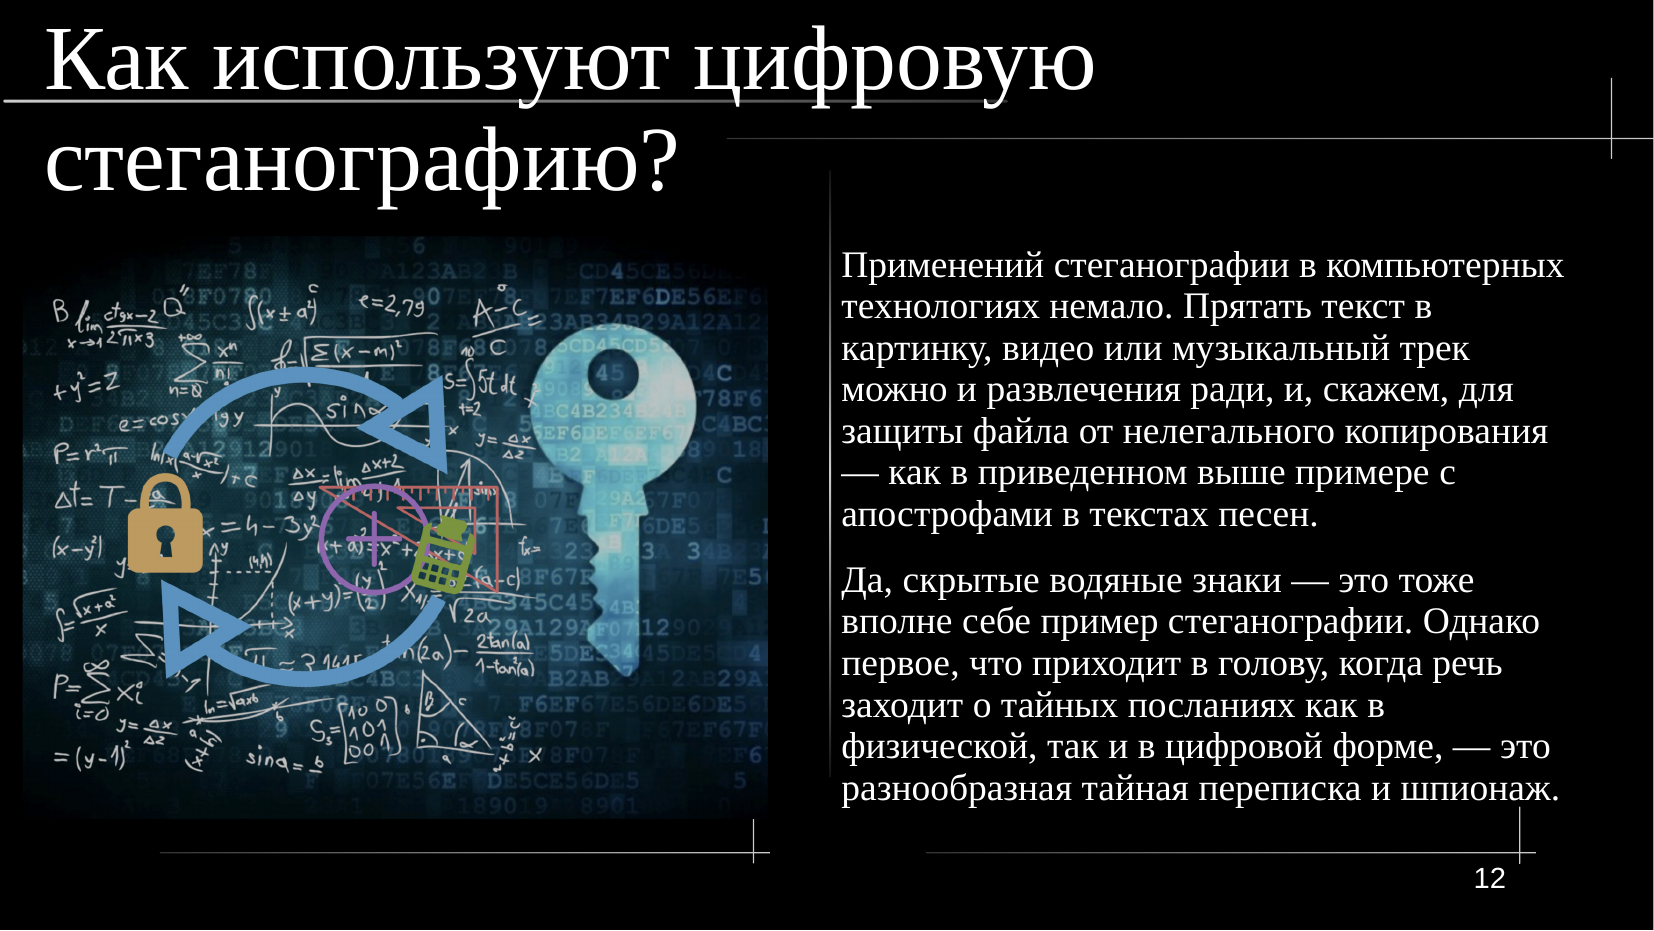

Как используют цифровую стеганографию?
Применений стеганографии в компьютерных технологиях немало. Прятать текст в картинку, видео или музыкальный трек можно и развлечения ради, и, скажем, для защиты файла от нелегального копирования — как в приведенном выше примере с апострофами в текстах песен.
Да, скрытые водяные знаки — это тоже вполне себе пример стеганографии. Однако первое, что приходит в голову, когда речь заходит о тайных посланиях как в физической, так и в цифровой форме, — это разнообразная тайная переписка и шпионаж.
12